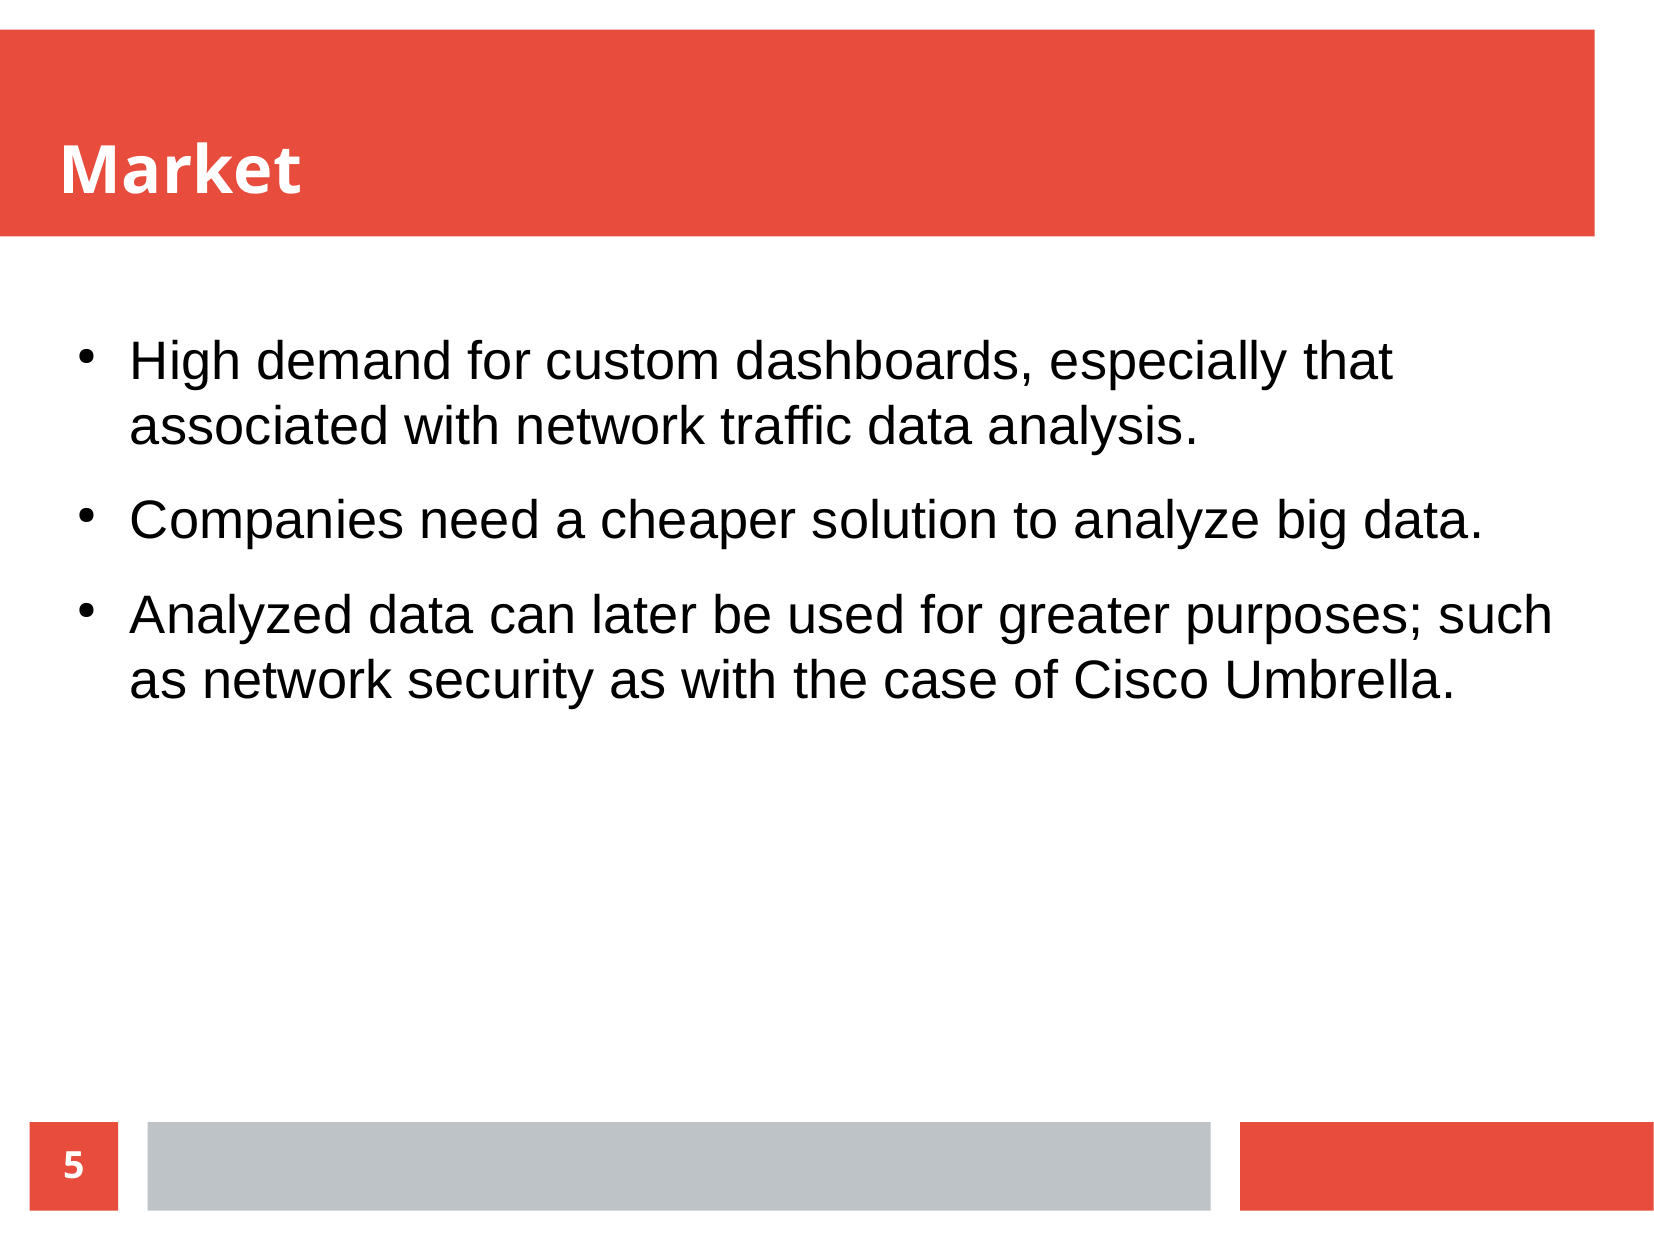

# Market
High demand for custom dashboards, especially that associated with network traffic data analysis.
Companies need a cheaper solution to analyze big data.
Analyzed data can later be used for greater purposes; such as network security as with the case of Cisco Umbrella.